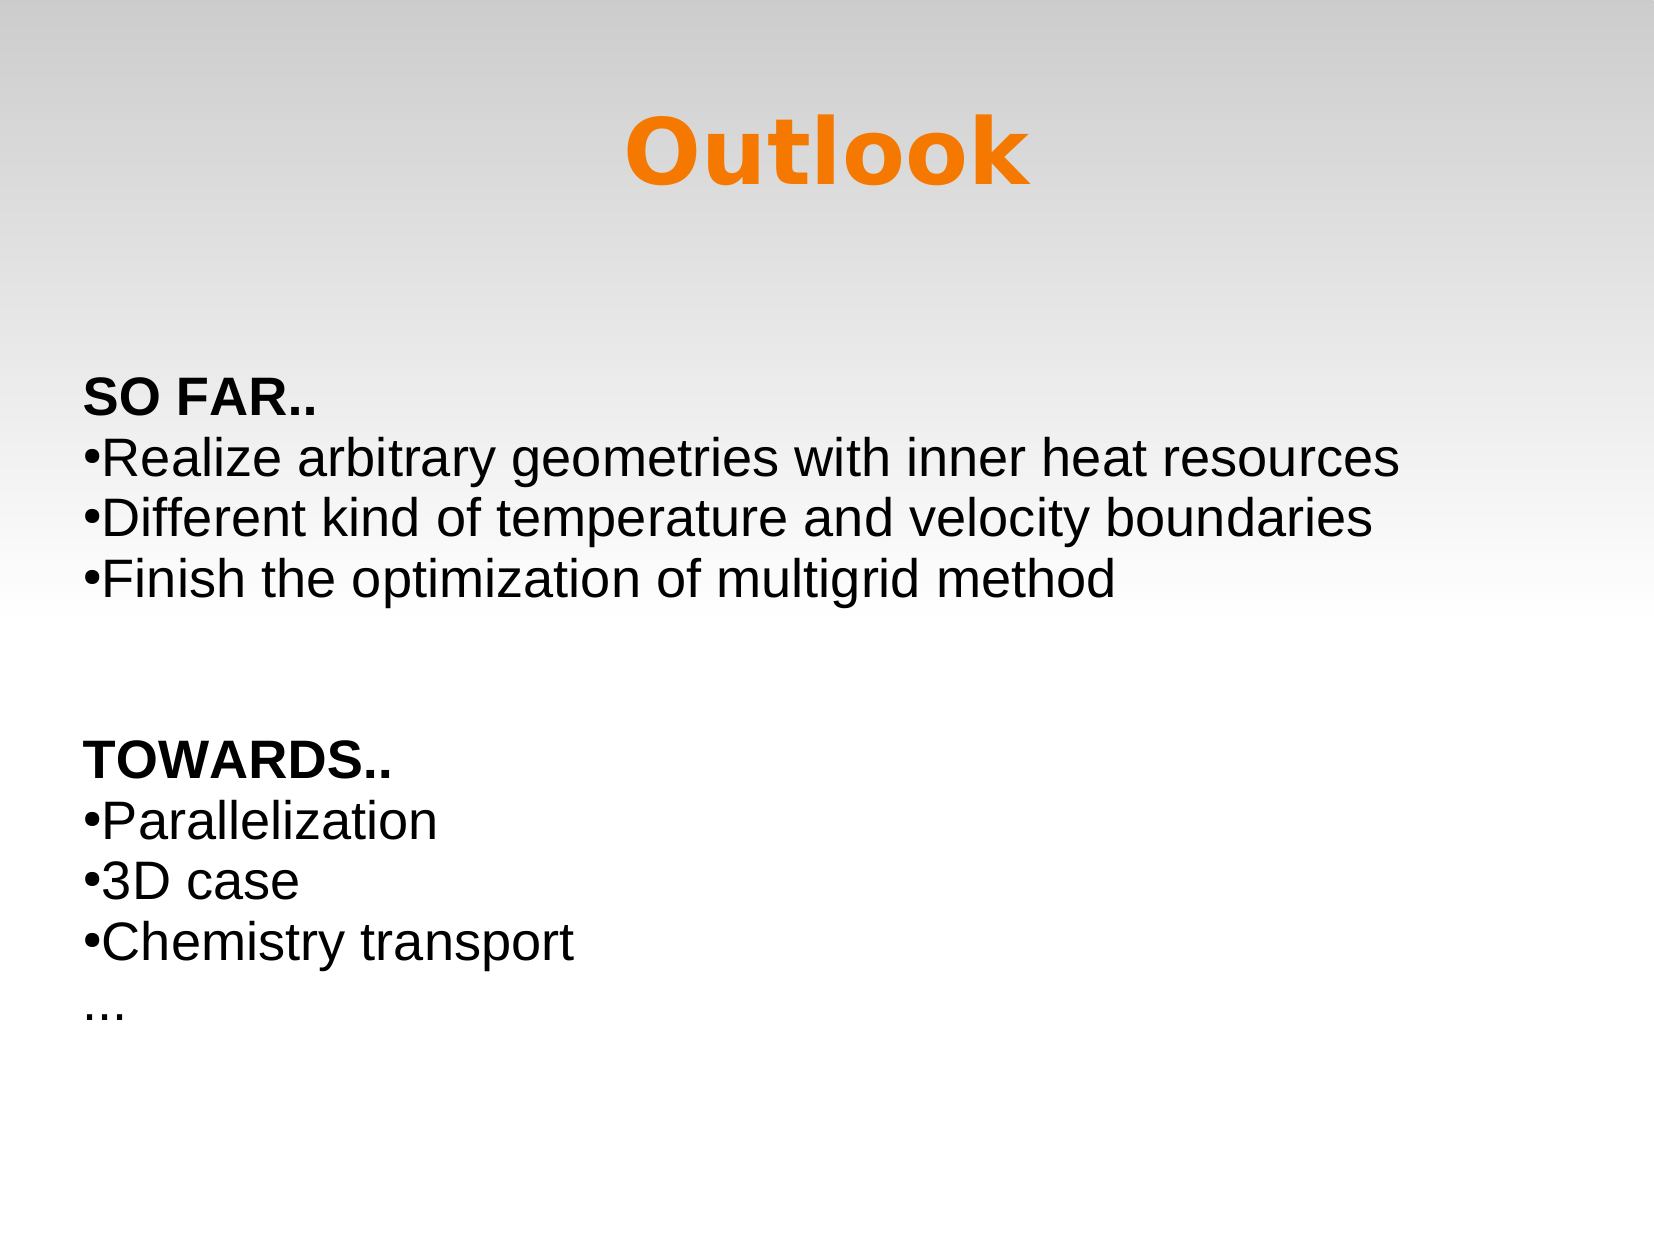

# Outlook
SO FAR..
Realize arbitrary geometries with inner heat resources
Different kind of temperature and velocity boundaries
Finish the optimization of multigrid method
TOWARDS..
Parallelization
3D case
Chemistry transport
...